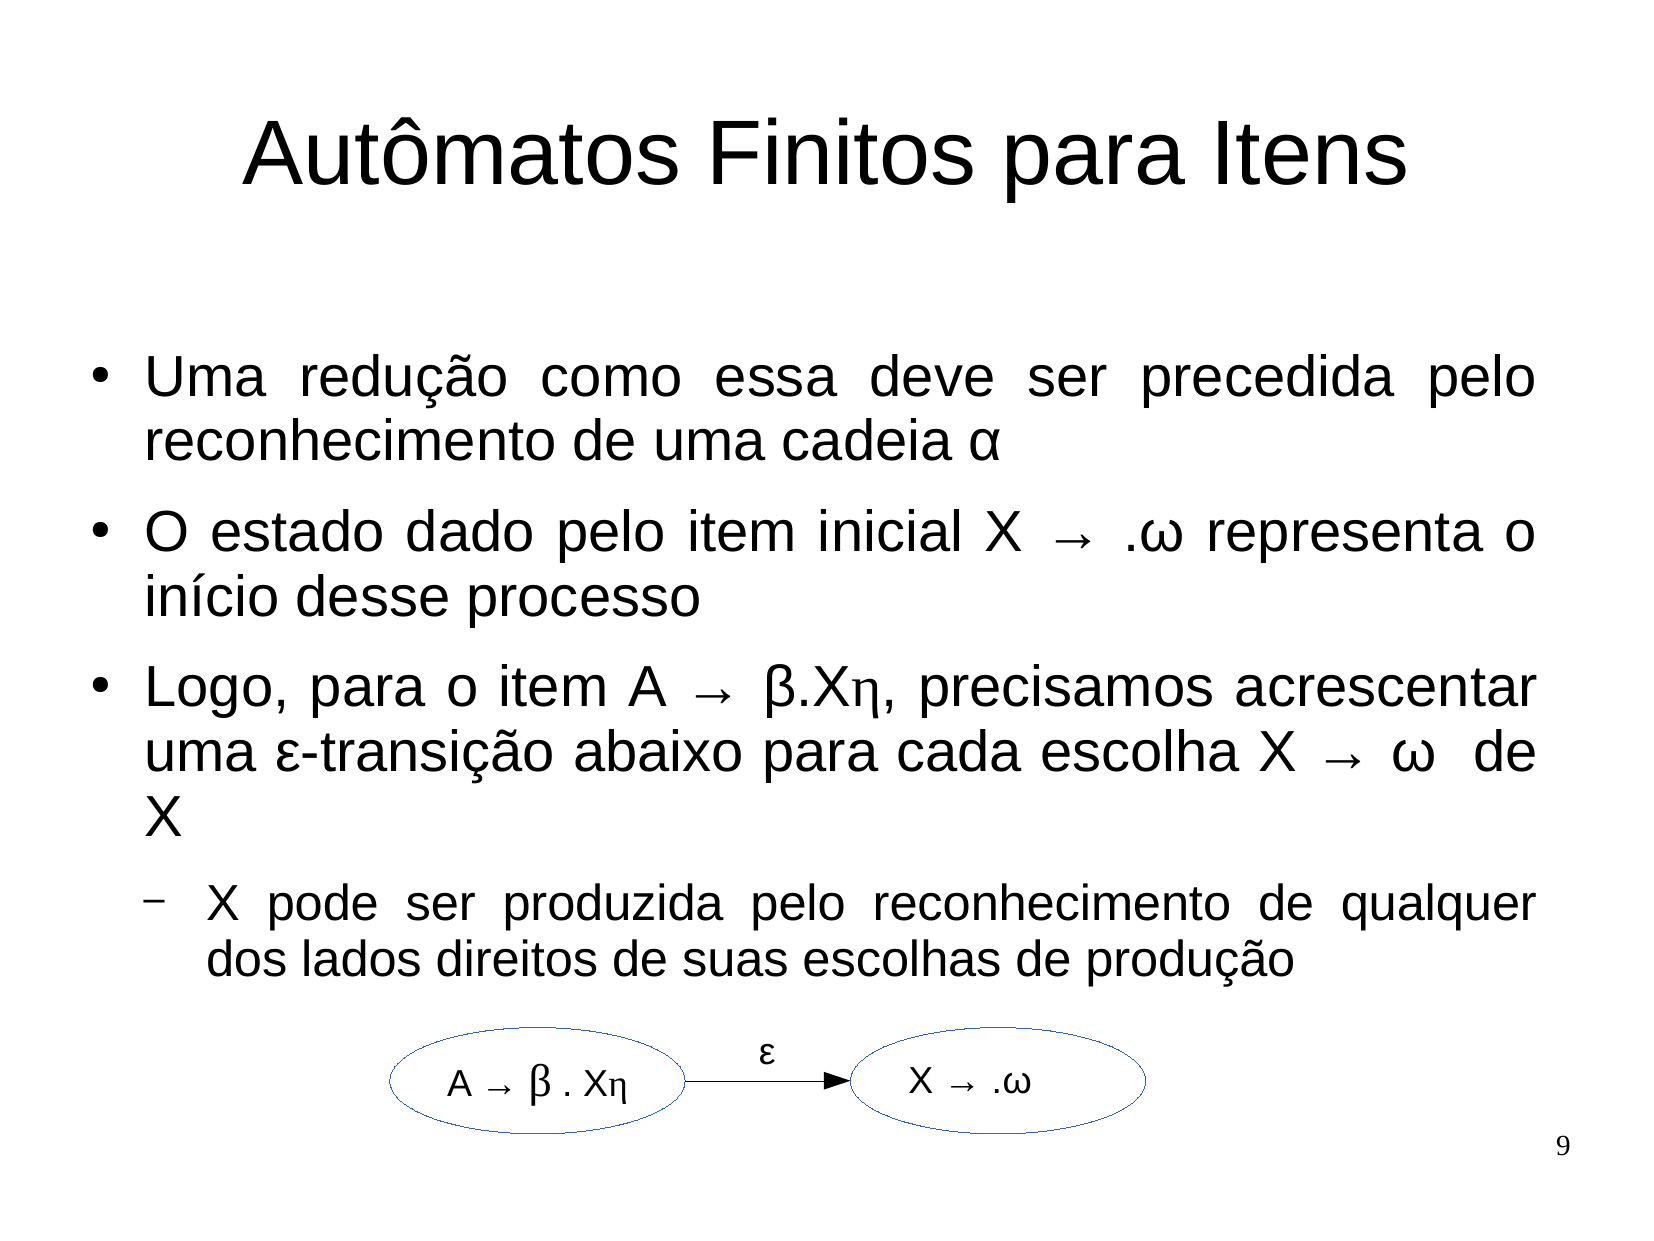

# Autômatos Finitos para Itens
Uma redução como essa deve ser precedida pelo reconhecimento de uma cadeia α
O estado dado pelo item inicial X → .ω representa o início desse processo
Logo, para o item A → β.Xη, precisamos acrescentar uma ε-transição abaixo para cada escolha X → ω de X
X pode ser produzida pelo reconhecimento de qualquer dos lados direitos de suas escolhas de produção
ε
A → β . Xη
X → .ω
9